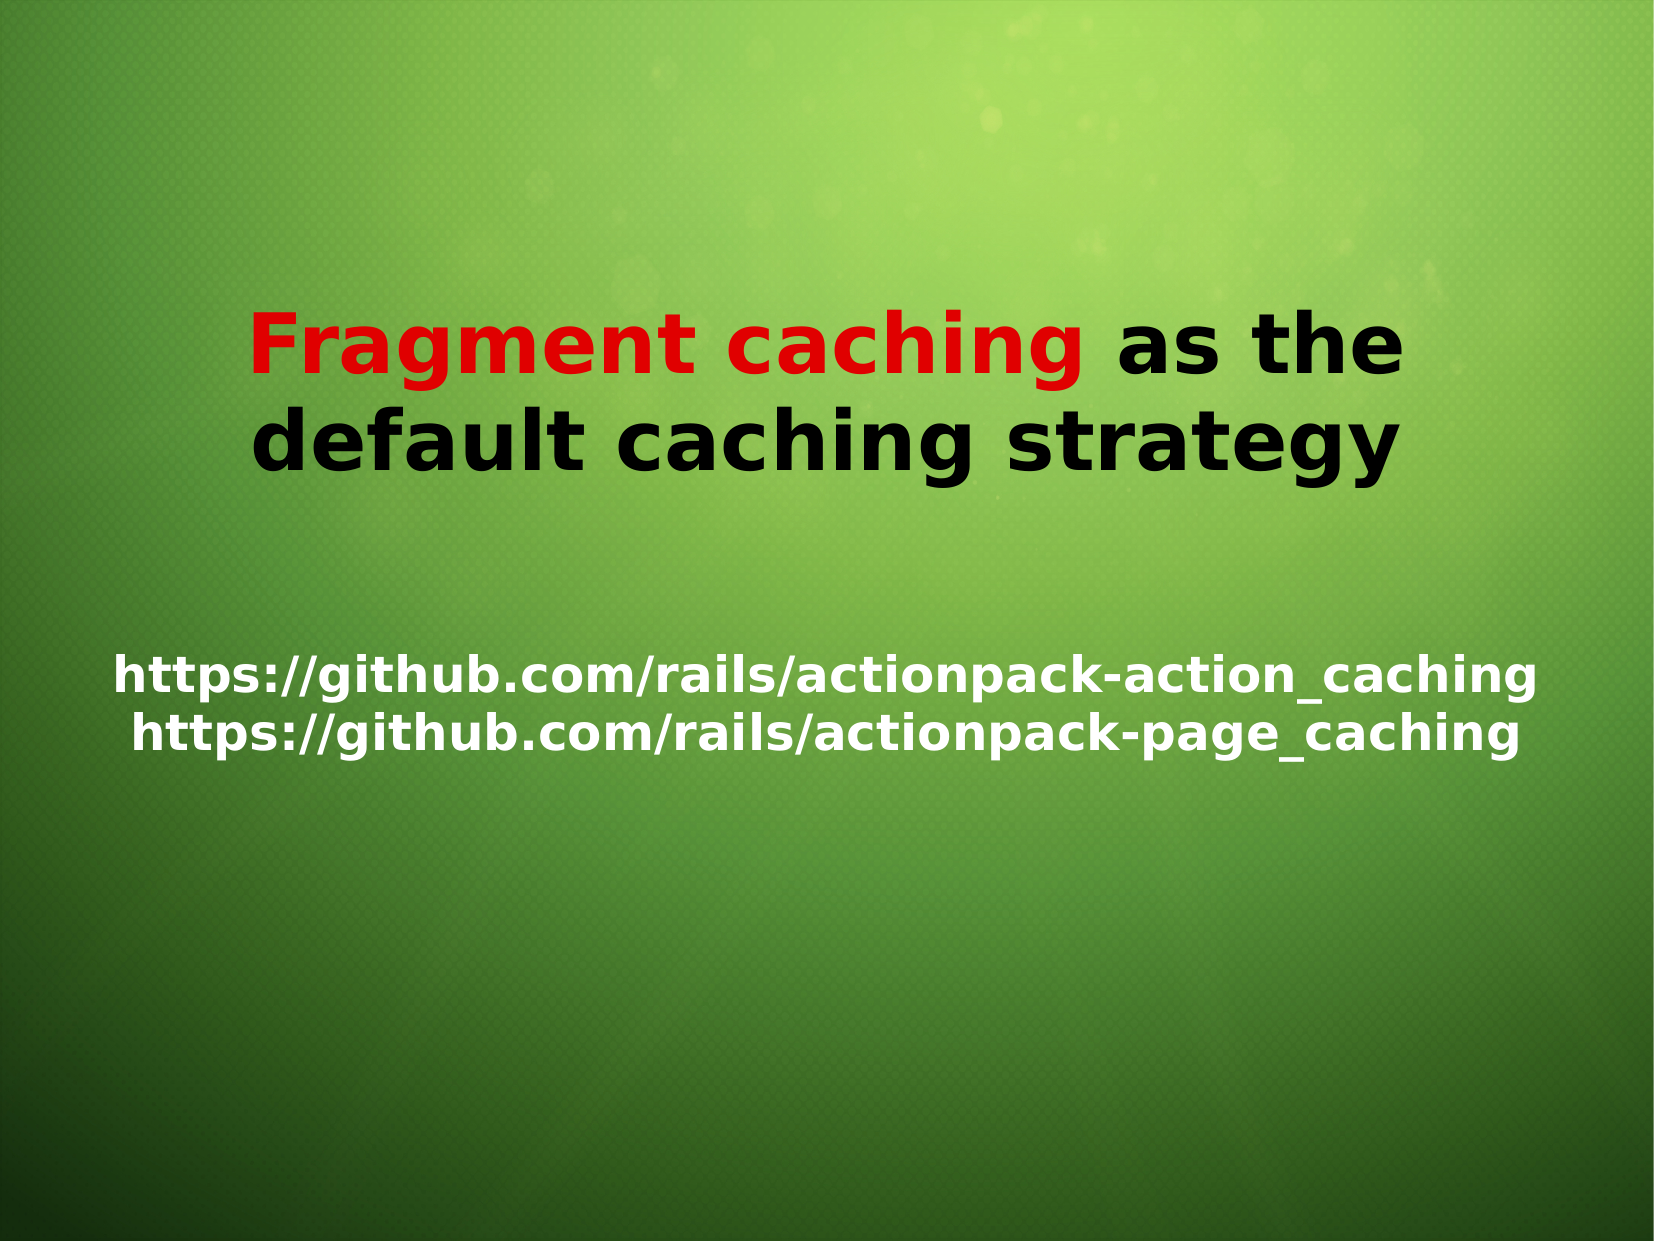

# Fragment caching as the default caching strategy
https://github.com/rails/actionpack-action_caching
https://github.com/rails/actionpack-page_caching